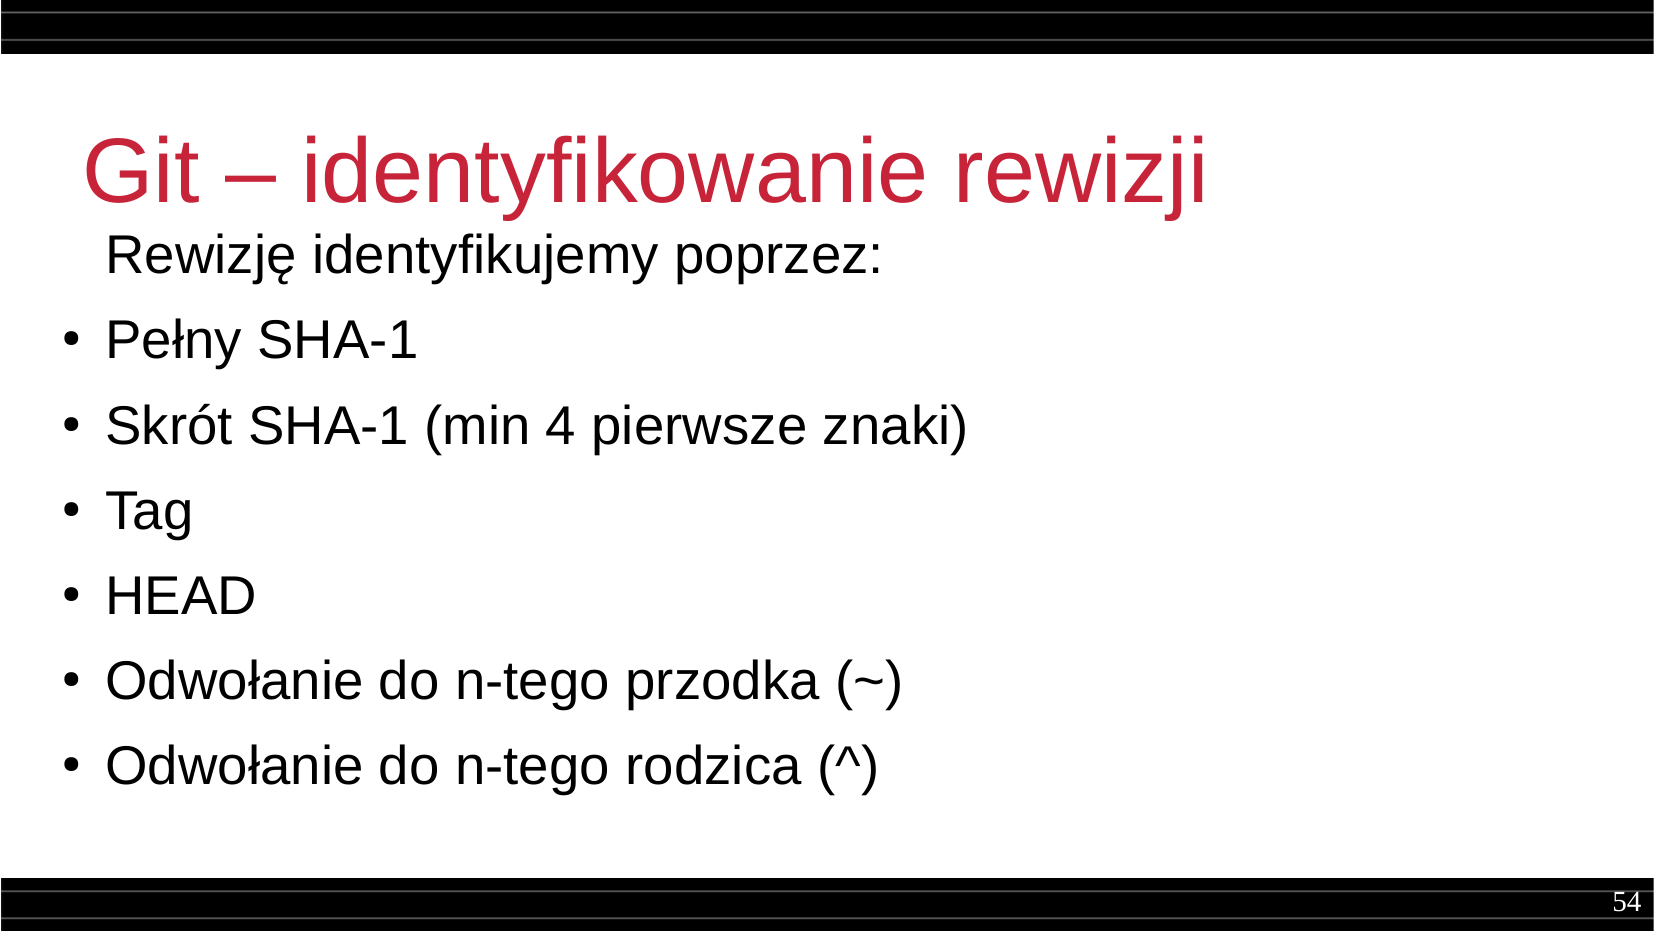

# Git – identyfikowanie rewizji
Rewizję identyfikujemy poprzez:
Pełny SHA-1
Skrót SHA-1 (min 4 pierwsze znaki)
Tag
HEAD
Odwołanie do n-tego przodka (~)
Odwołanie do n-tego rodzica (^)